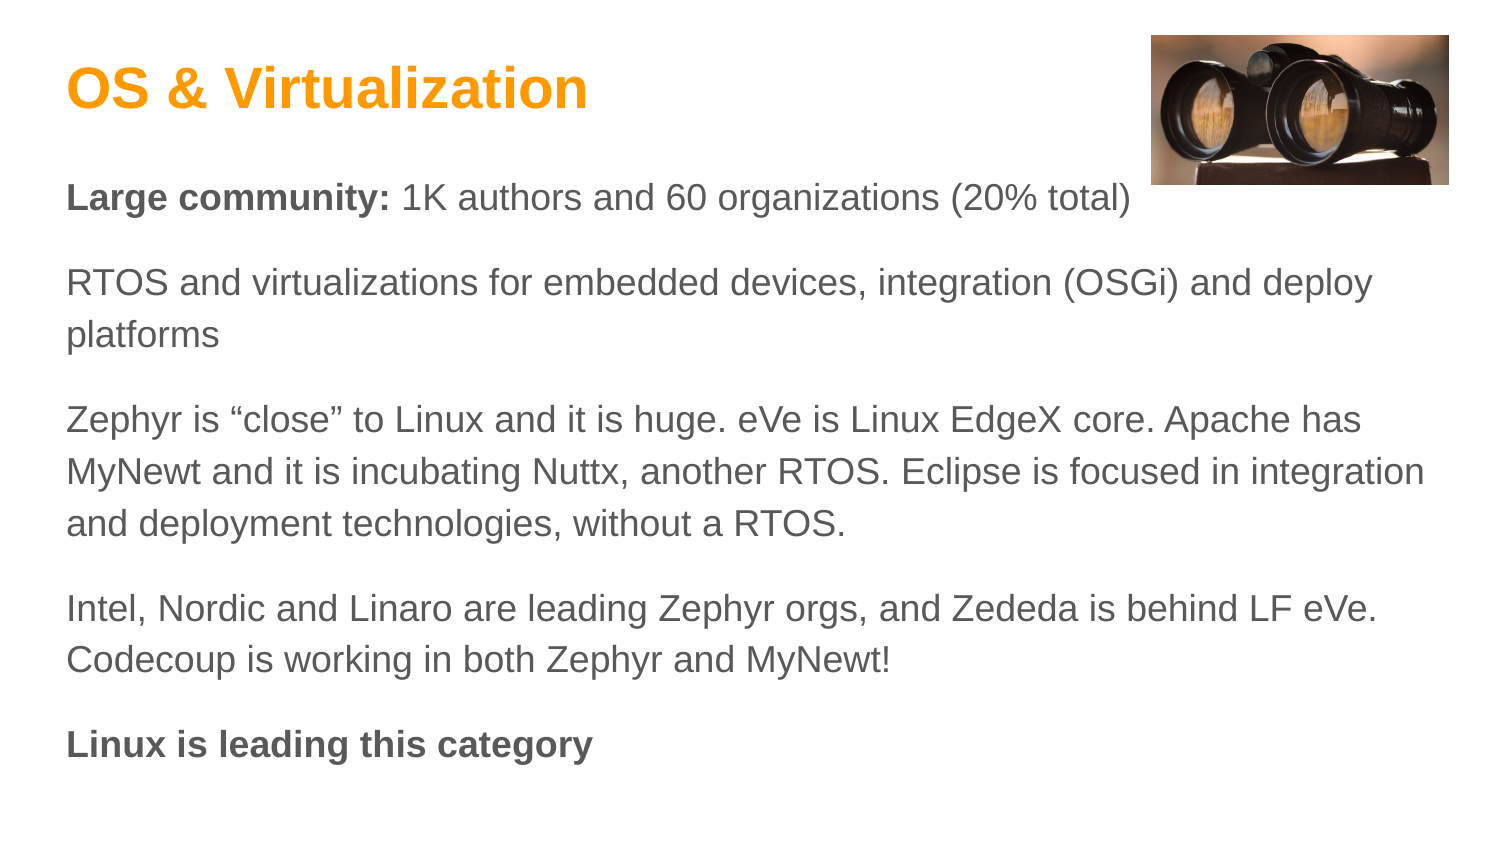

# OS & Virtualization
Large community: 1K authors and 60 organizations (20% total)
RTOS and virtualizations for embedded devices, integration (OSGi) and deploy platforms
Zephyr is “close” to Linux and it is huge. eVe is Linux EdgeX core. Apache has MyNewt and it is incubating Nuttx, another RTOS. Eclipse is focused in integration and deployment technologies, without a RTOS.
Intel, Nordic and Linaro are leading Zephyr orgs, and Zededa is behind LF eVe. Codecoup is working in both Zephyr and MyNewt!
Linux is leading this category